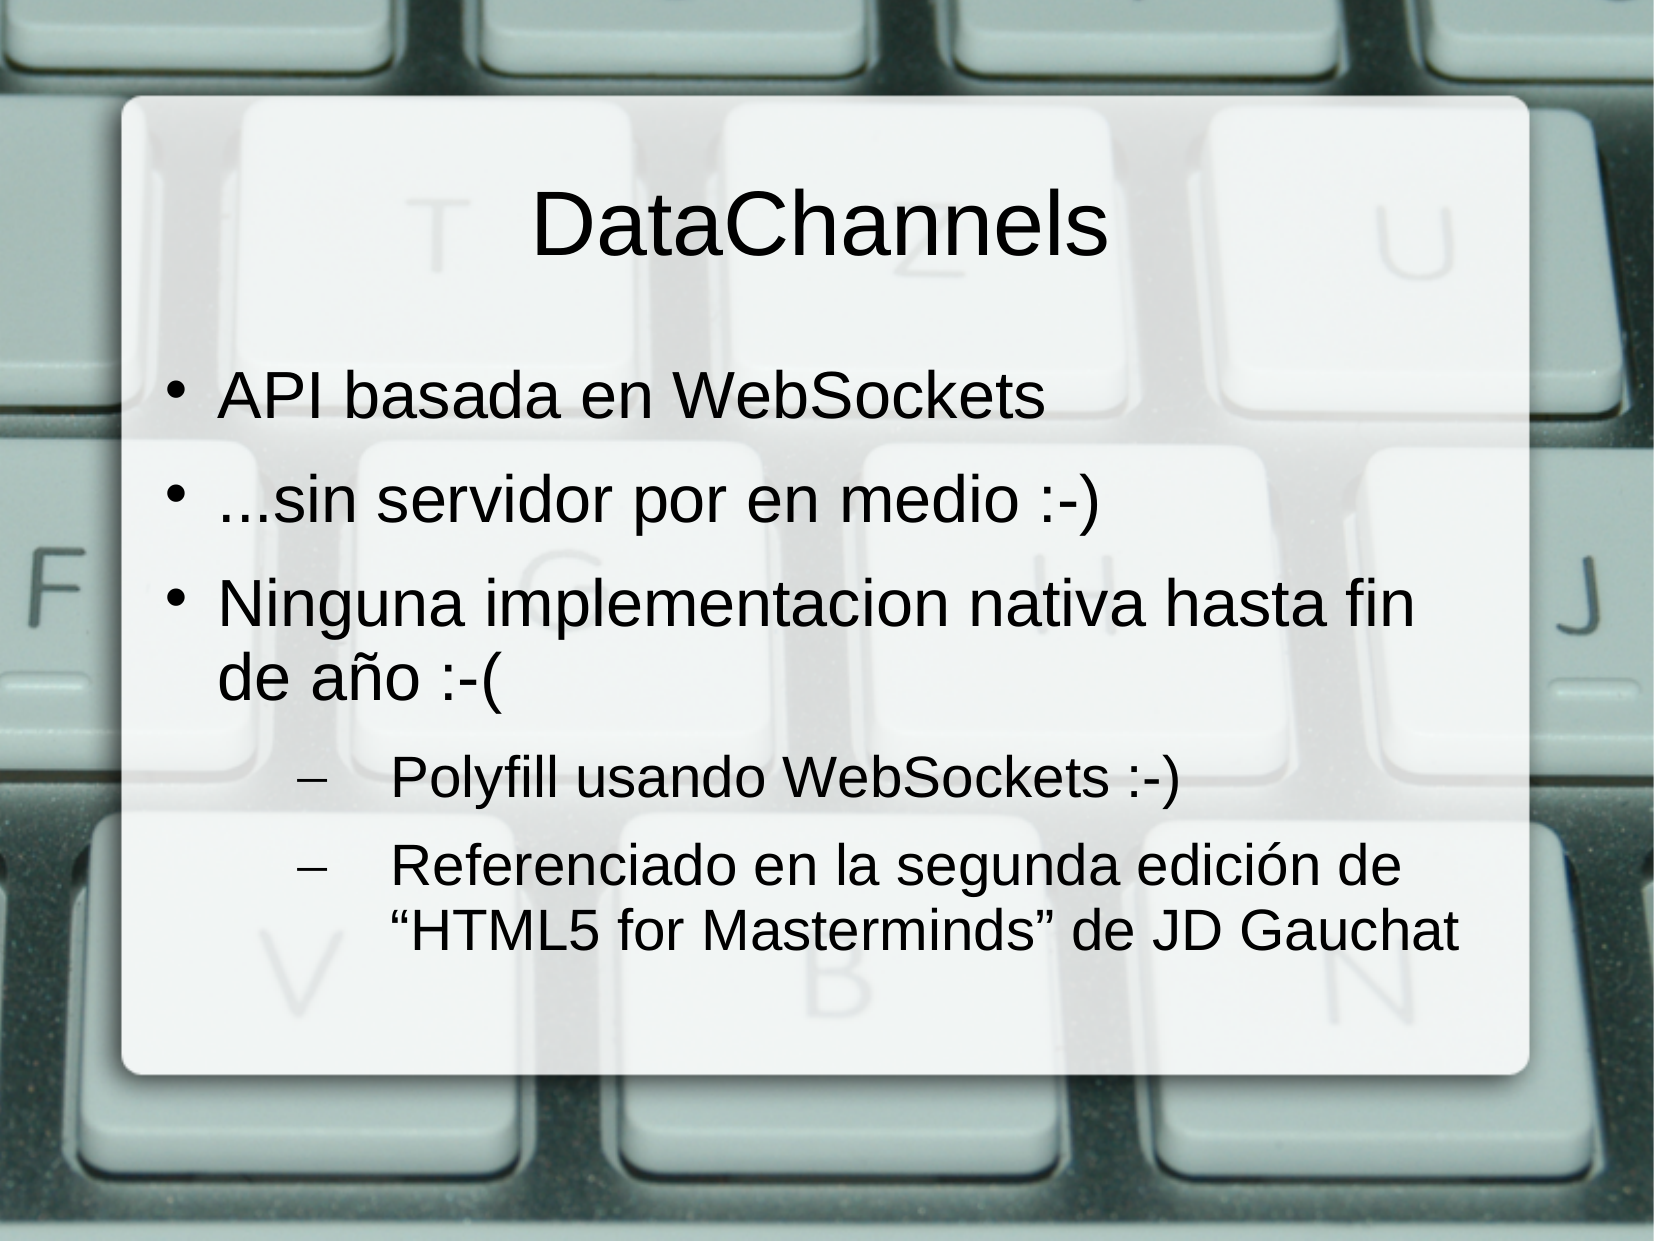

# DataChannels
API basada en WebSockets
...sin servidor por en medio :-)
Ninguna implementacion nativa hasta fin de año :-(
Polyfill usando WebSockets :-)
Referenciado en la segunda edición de “HTML5 for Masterminds” de JD Gauchat